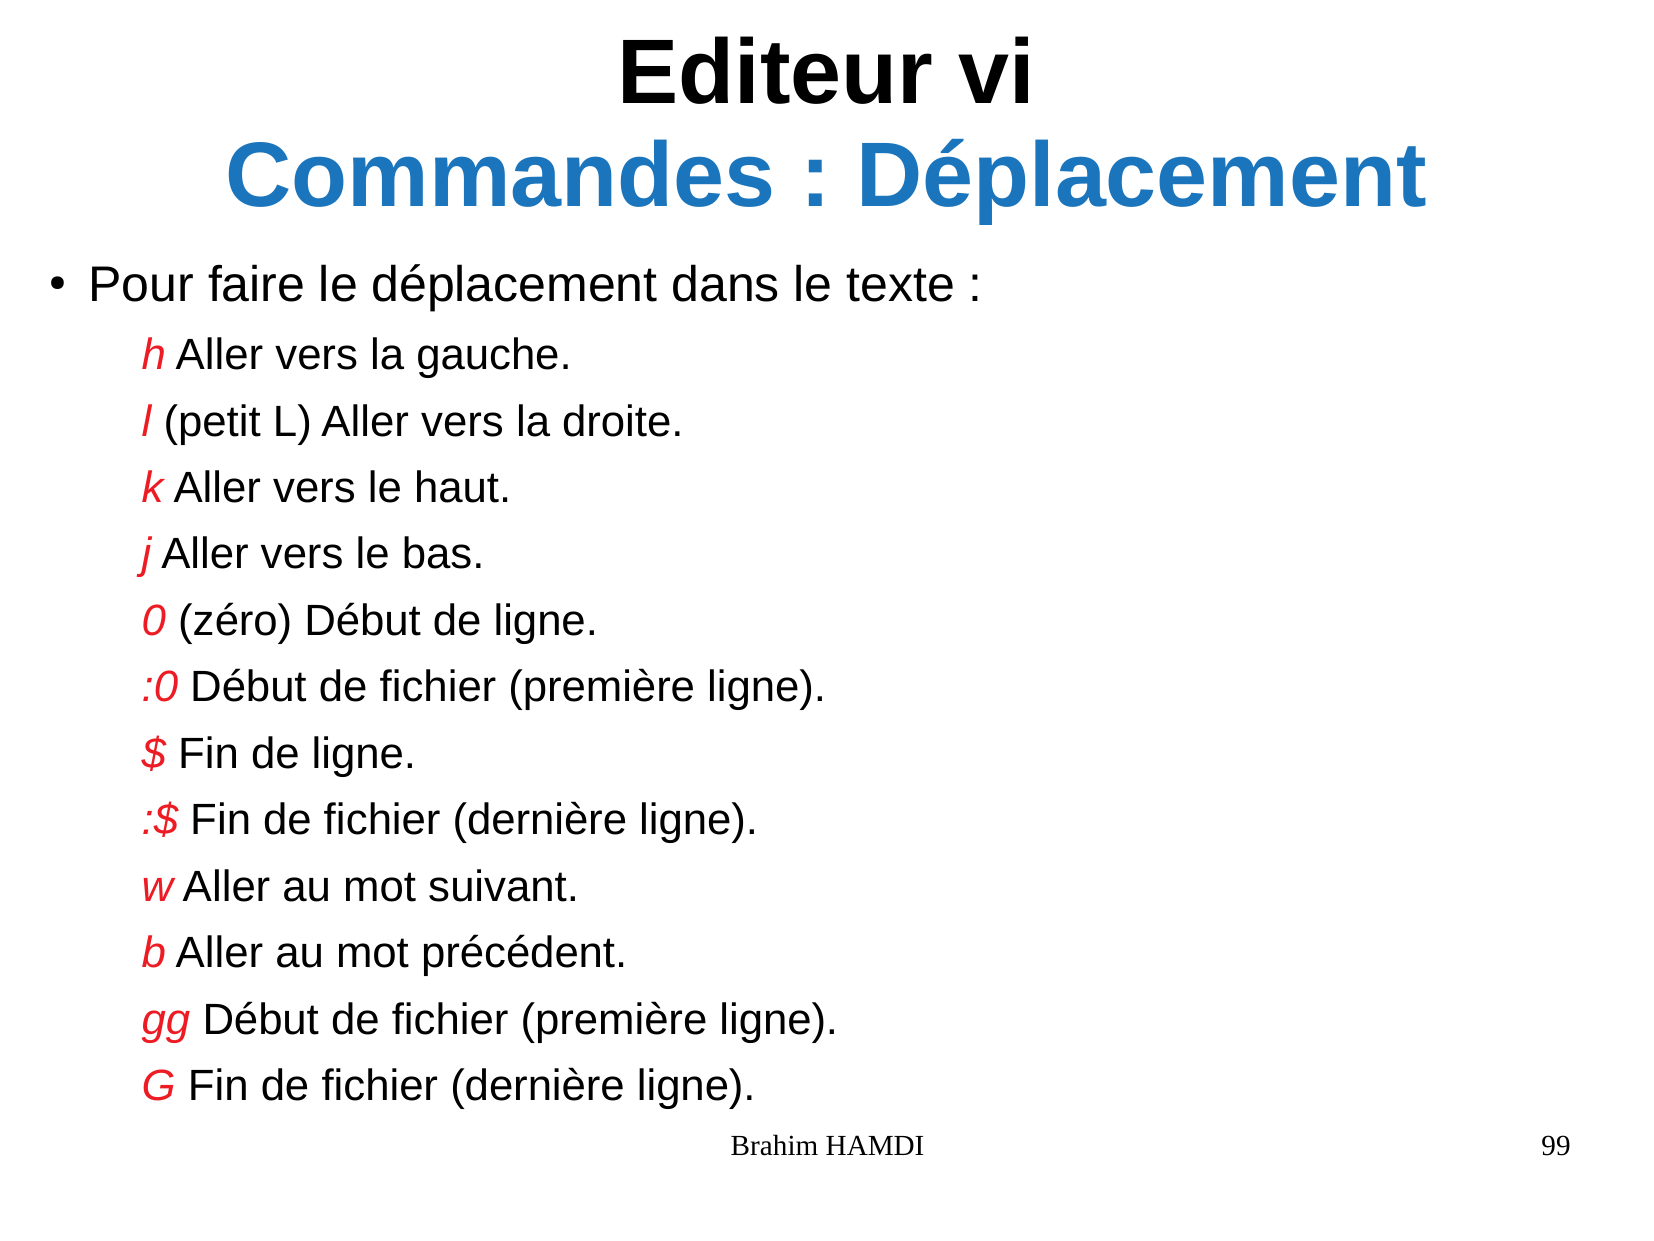

# Editeur vi Commandes : Déplacement
Pour faire le déplacement dans le texte :
h Aller vers la gauche.
l (petit L) Aller vers la droite.
k Aller vers le haut.
j Aller vers le bas.
0 (zéro) Début de ligne.
:0 Début de fichier (première ligne).
$ Fin de ligne.
:$ Fin de fichier (dernière ligne).
w Aller au mot suivant.
b Aller au mot précédent.
gg Début de fichier (première ligne).
G Fin de fichier (dernière ligne).
Brahim HAMDI
99